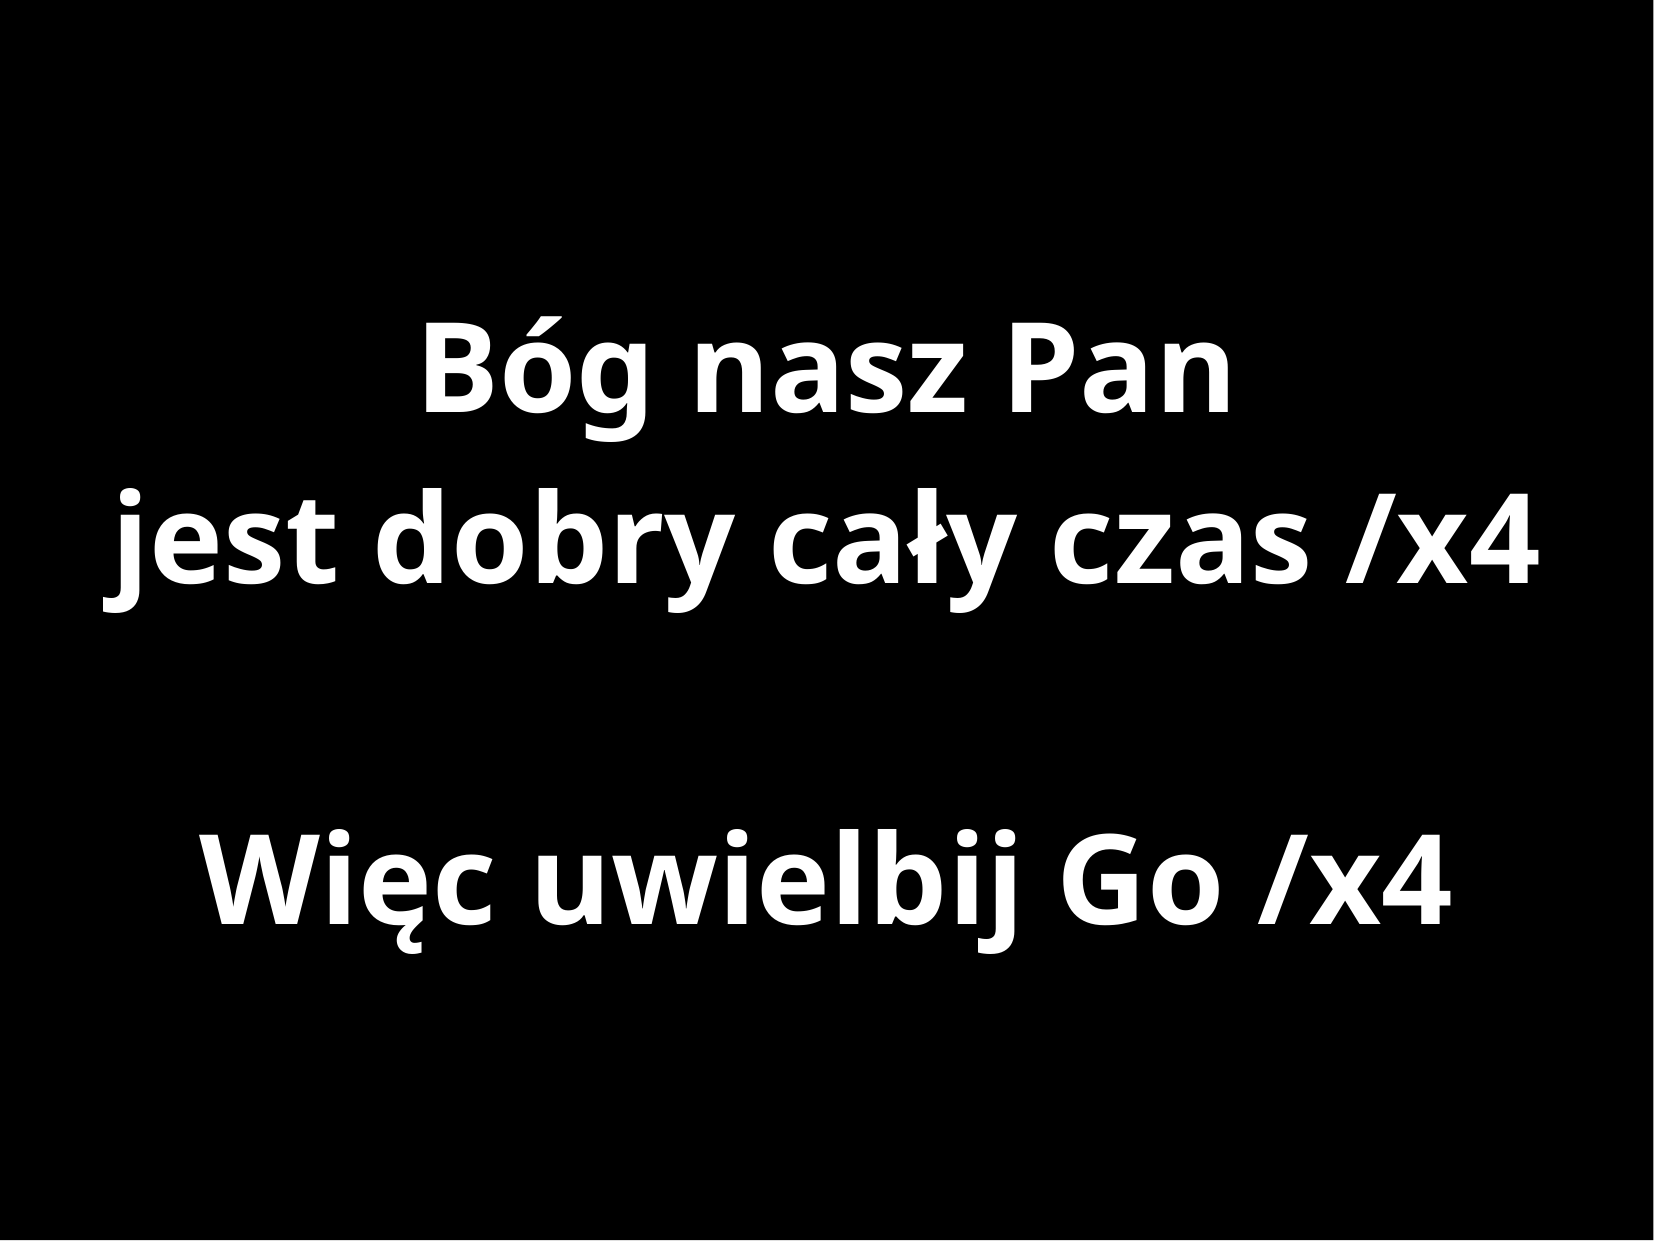

# Bóg nasz Pan jest dobry cały czas /x4 Więc uwielbij Go /x4